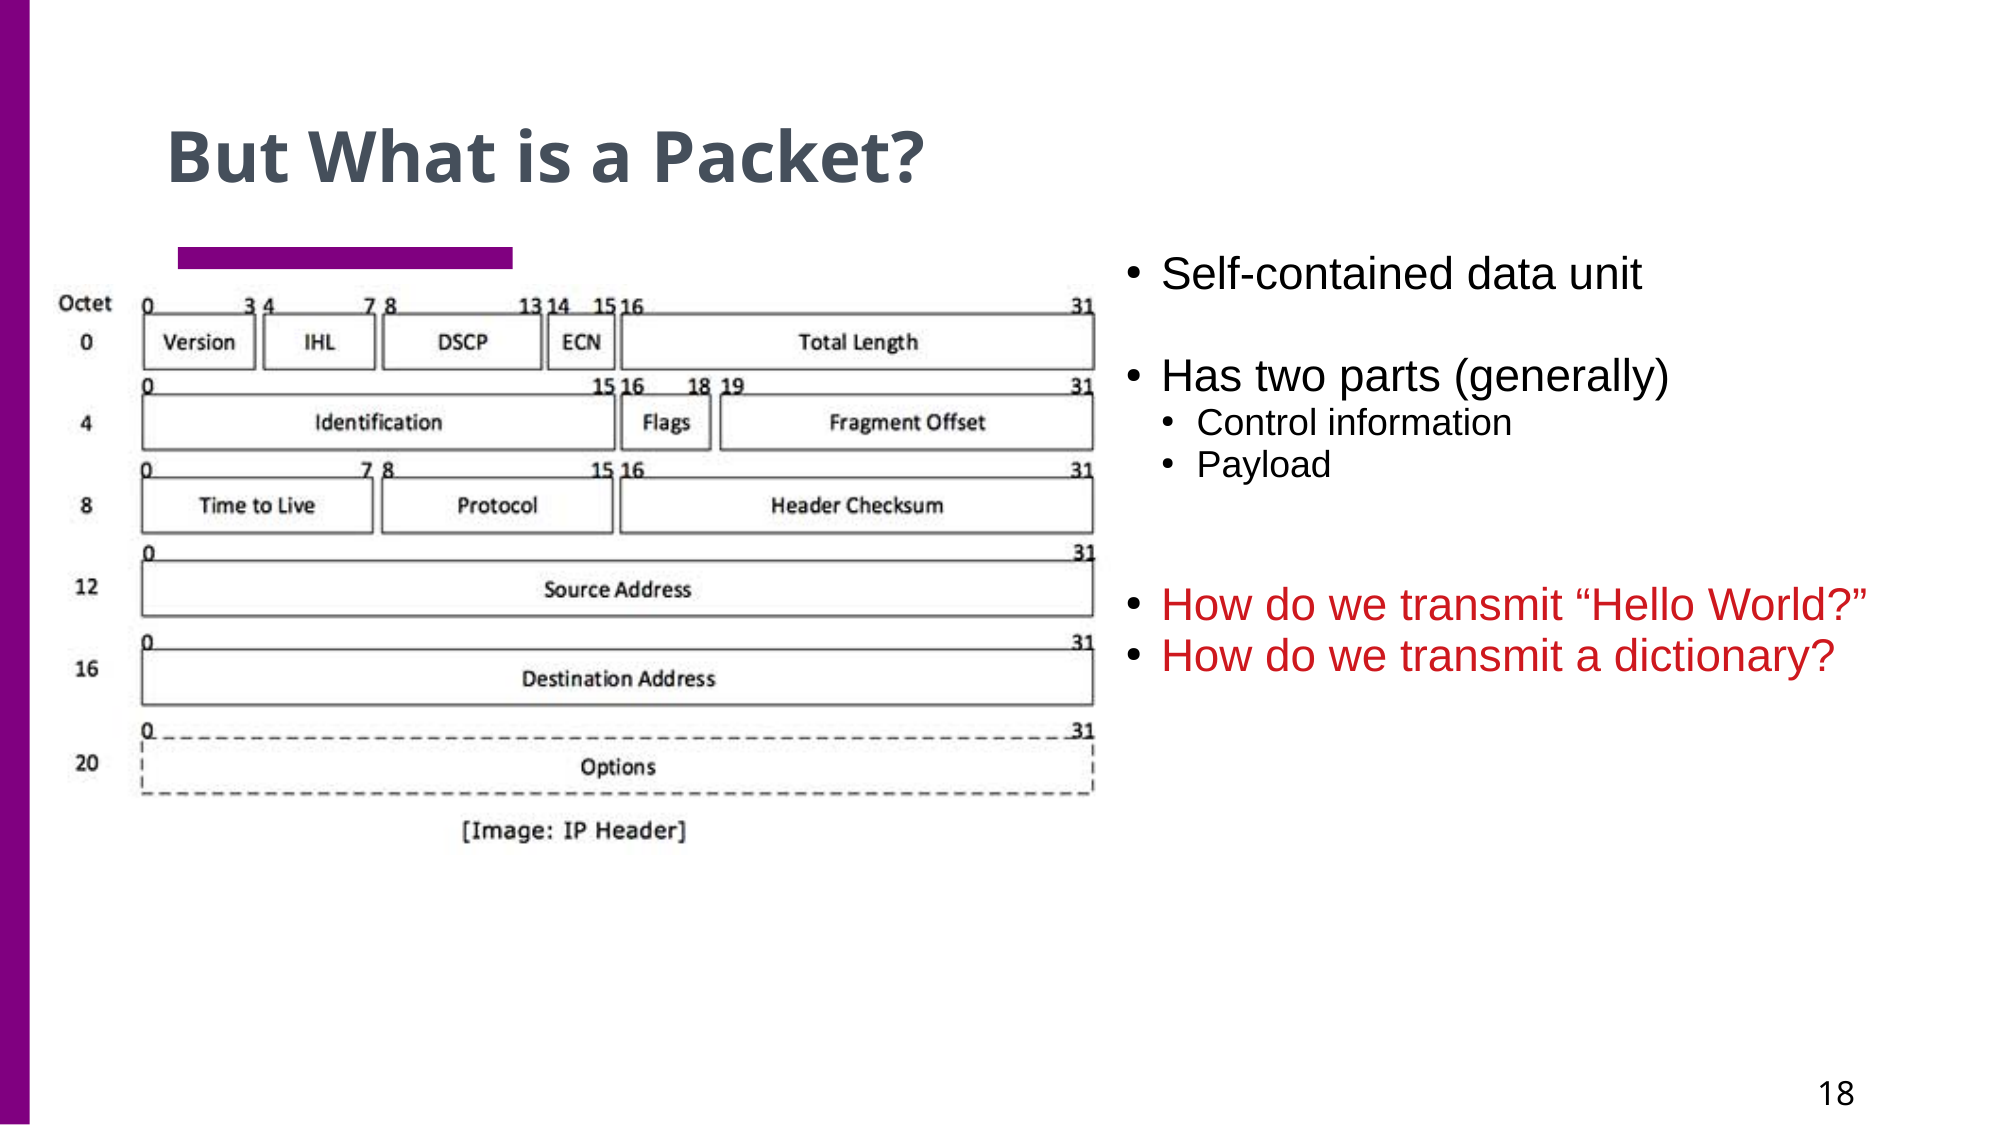

But What is a Packet?
Self-contained data unit
Has two parts (generally)
Control information
Payload
How do we transmit “Hello World?”
How do we transmit a dictionary?